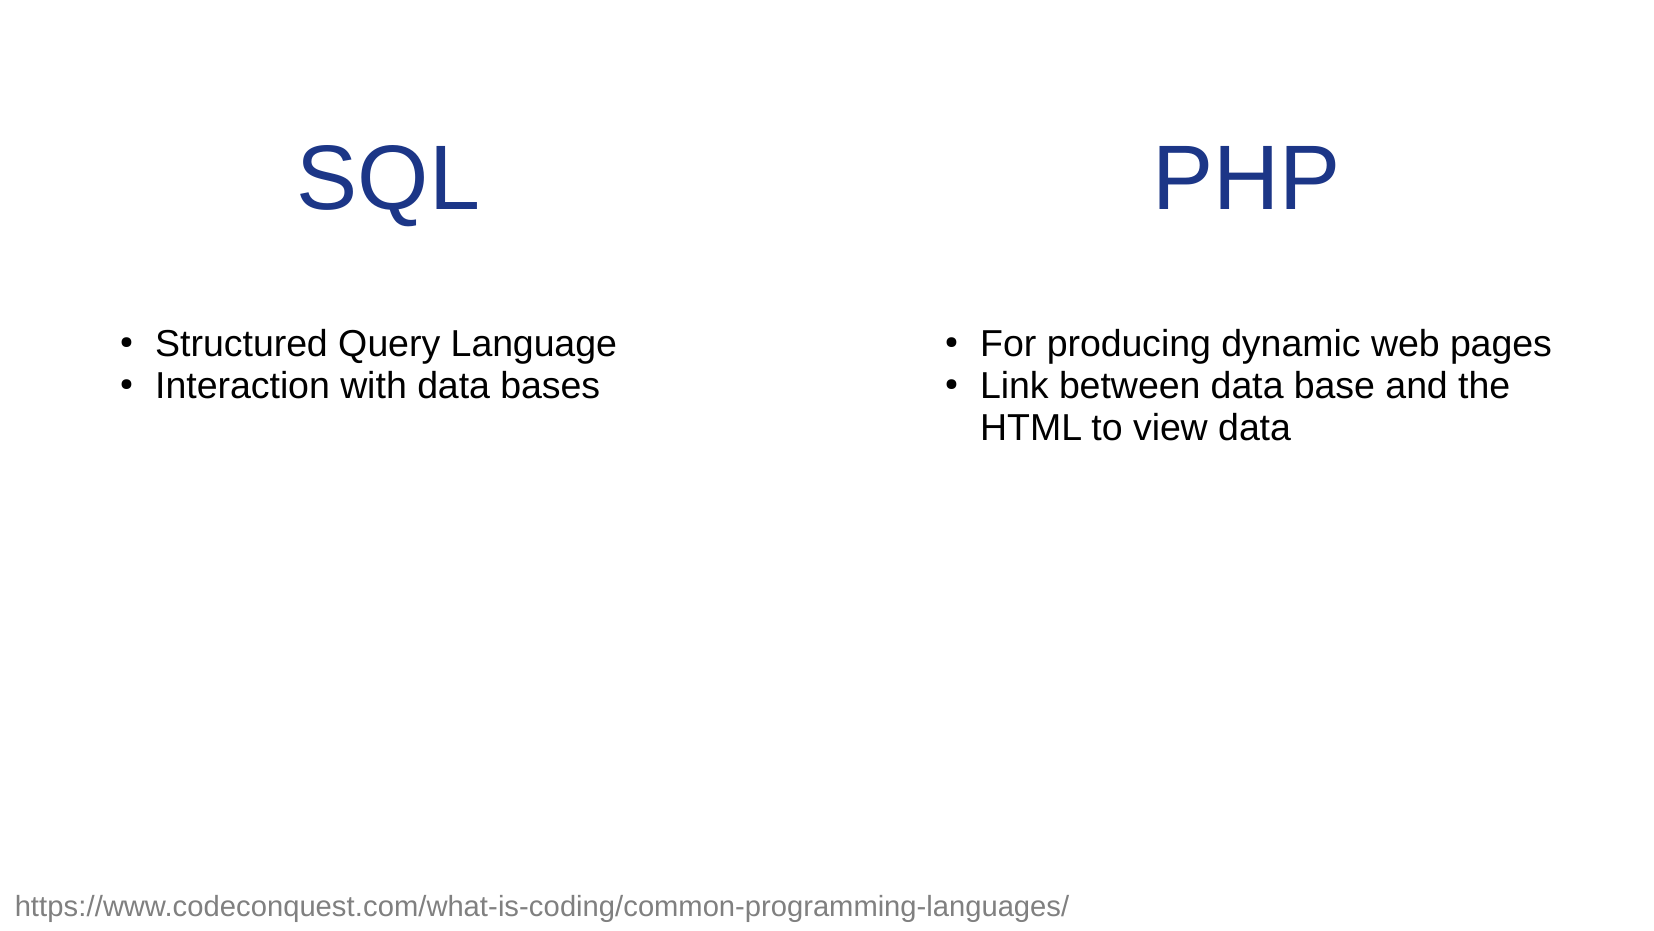

# SQL
PHP
Structured Query Language
Interaction with data bases
For producing dynamic web pages
Link between data base and the HTML to view data
https://www.codeconquest.com/what-is-coding/common-programming-languages/